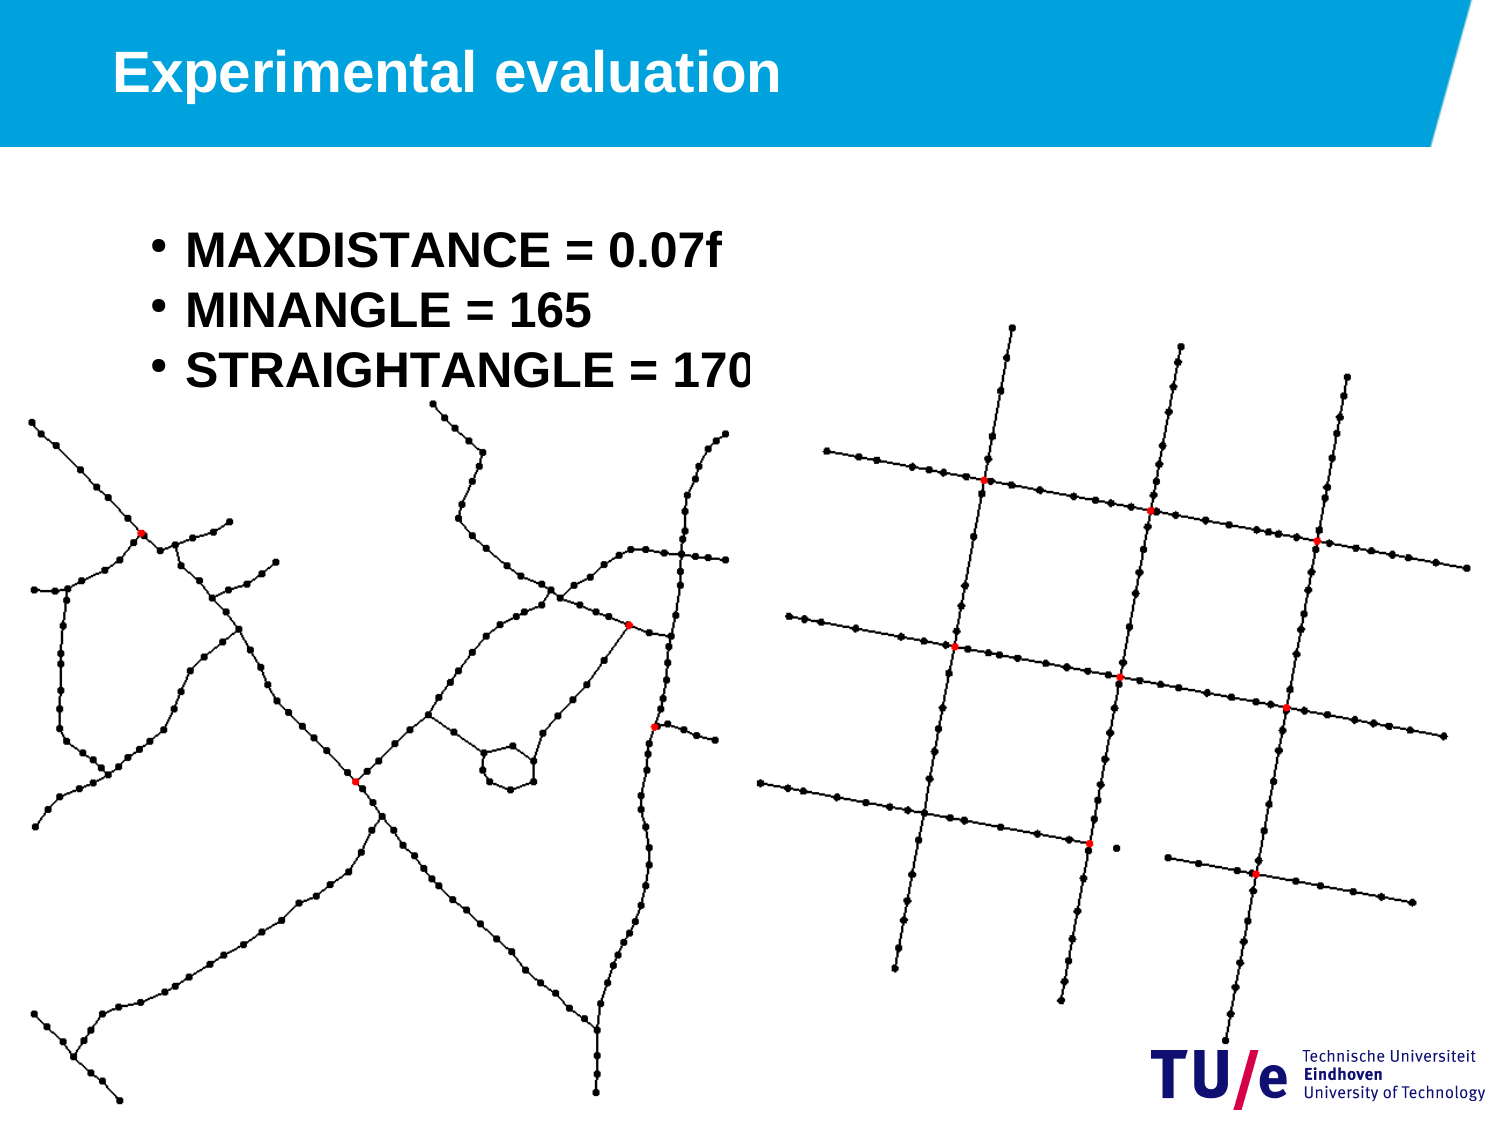

Experimental evaluation
MAXDISTANCE = 0.07f
MINANGLE = 165
STRAIGHTANGLE = 170